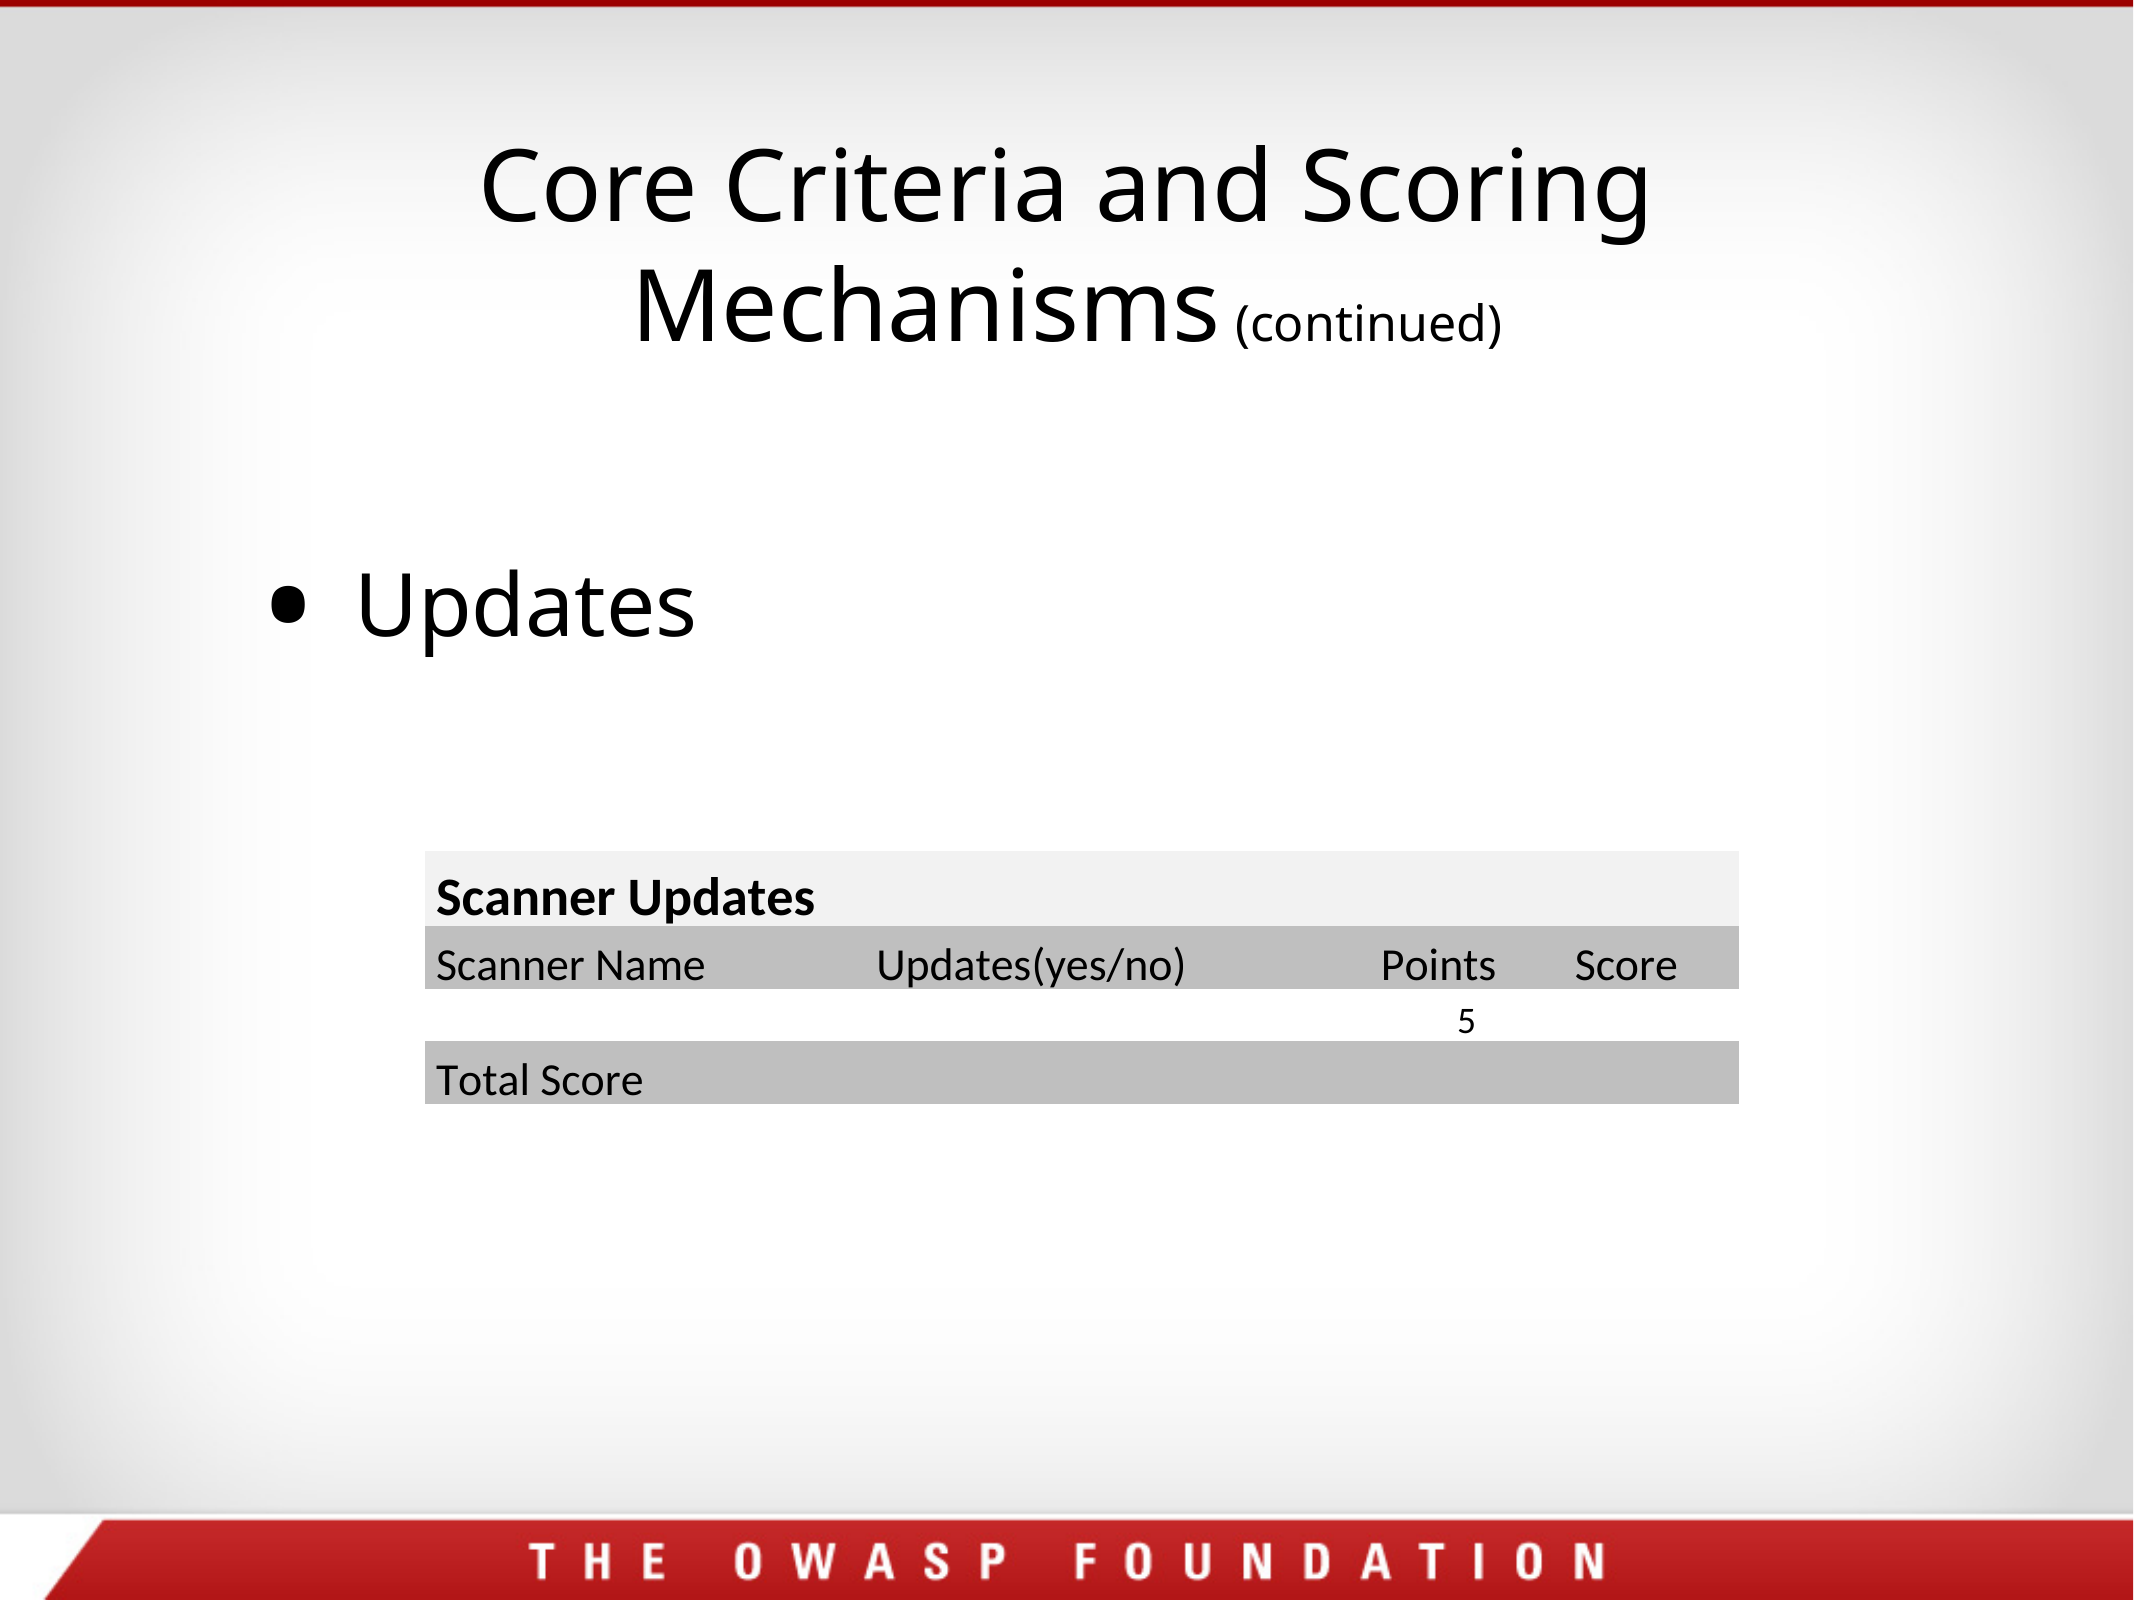

# Core Criteria and Scoring Mechanisms (continued)
Updates
| Scanner Updates | | | |
| --- | --- | --- | --- |
| Scanner Name | Updates(yes/no) | Points | Score |
| | | 5 | |
| Total Score | | | |